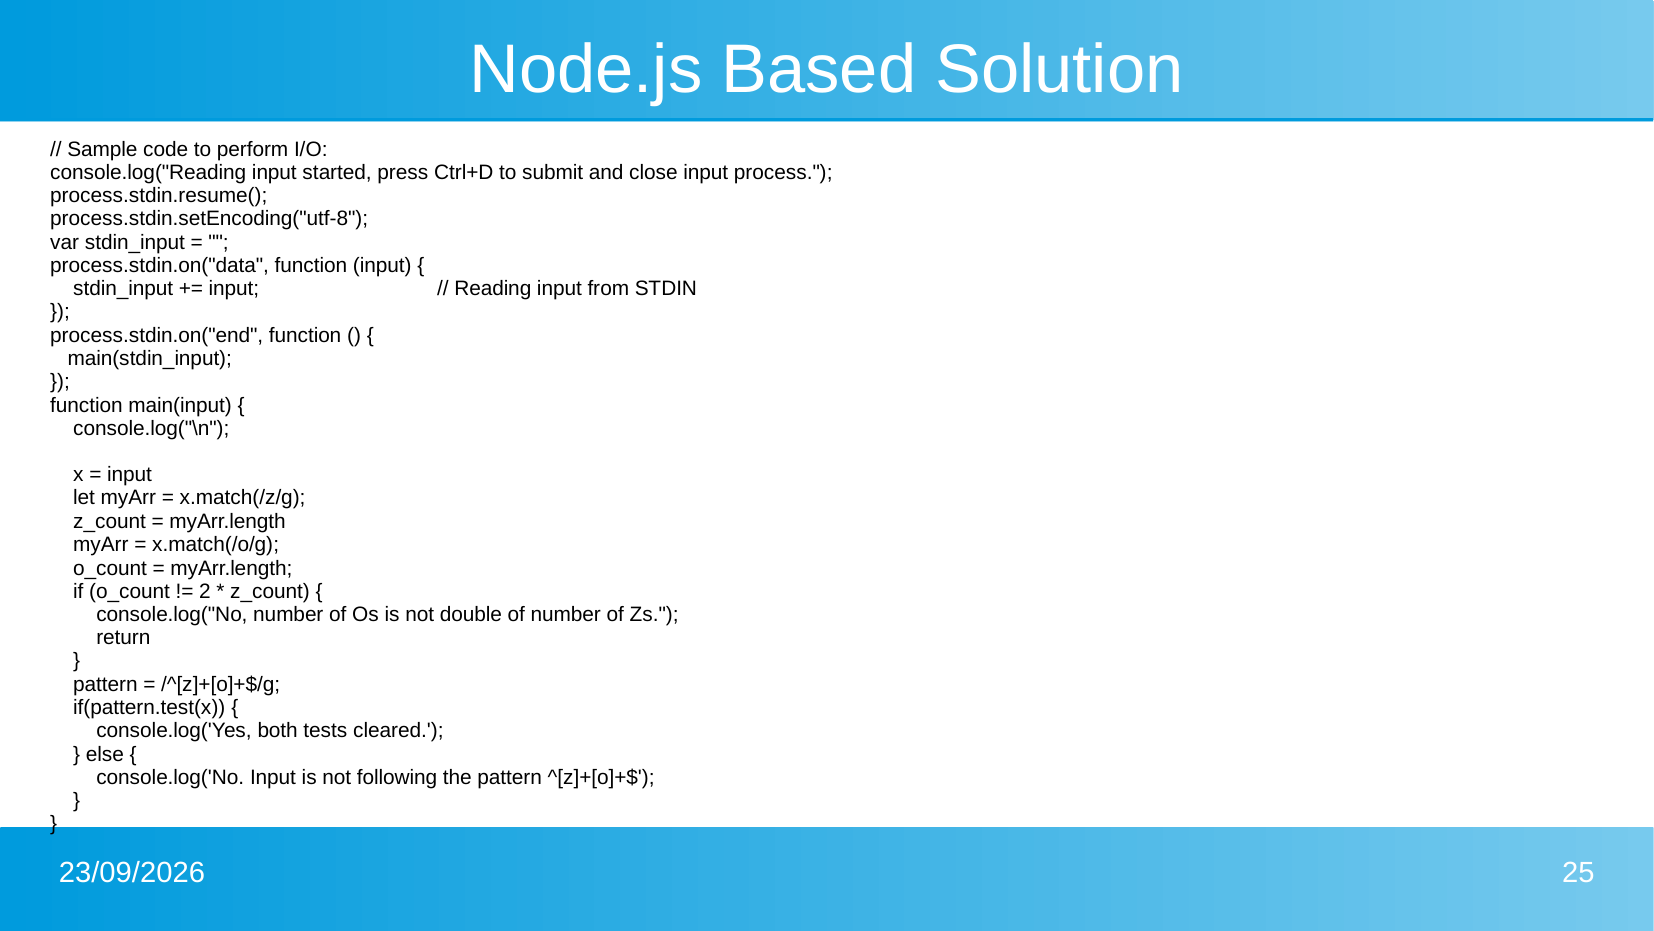

# Node.js Based Solution
// Sample code to perform I/O:
console.log("Reading input started, press Ctrl+D to submit and close input process.");
process.stdin.resume();
process.stdin.setEncoding("utf-8");
var stdin_input = "";
process.stdin.on("data", function (input) {
 stdin_input += input; // Reading input from STDIN
});
process.stdin.on("end", function () {
 main(stdin_input);
});
function main(input) {
 console.log("\n");
 x = input
 let myArr = x.match(/z/g);
 z_count = myArr.length
 myArr = x.match(/o/g);
 o_count = myArr.length;
 if (o_count != 2 * z_count) {
 console.log("No, number of Os is not double of number of Zs.");
 return
 }
 pattern = /^[z]+[o]+$/g;
 if(pattern.test(x)) {
 console.log('Yes, both tests cleared.');
 } else {
 console.log('No. Input is not following the pattern ^[z]+[o]+$');
 }
}
25